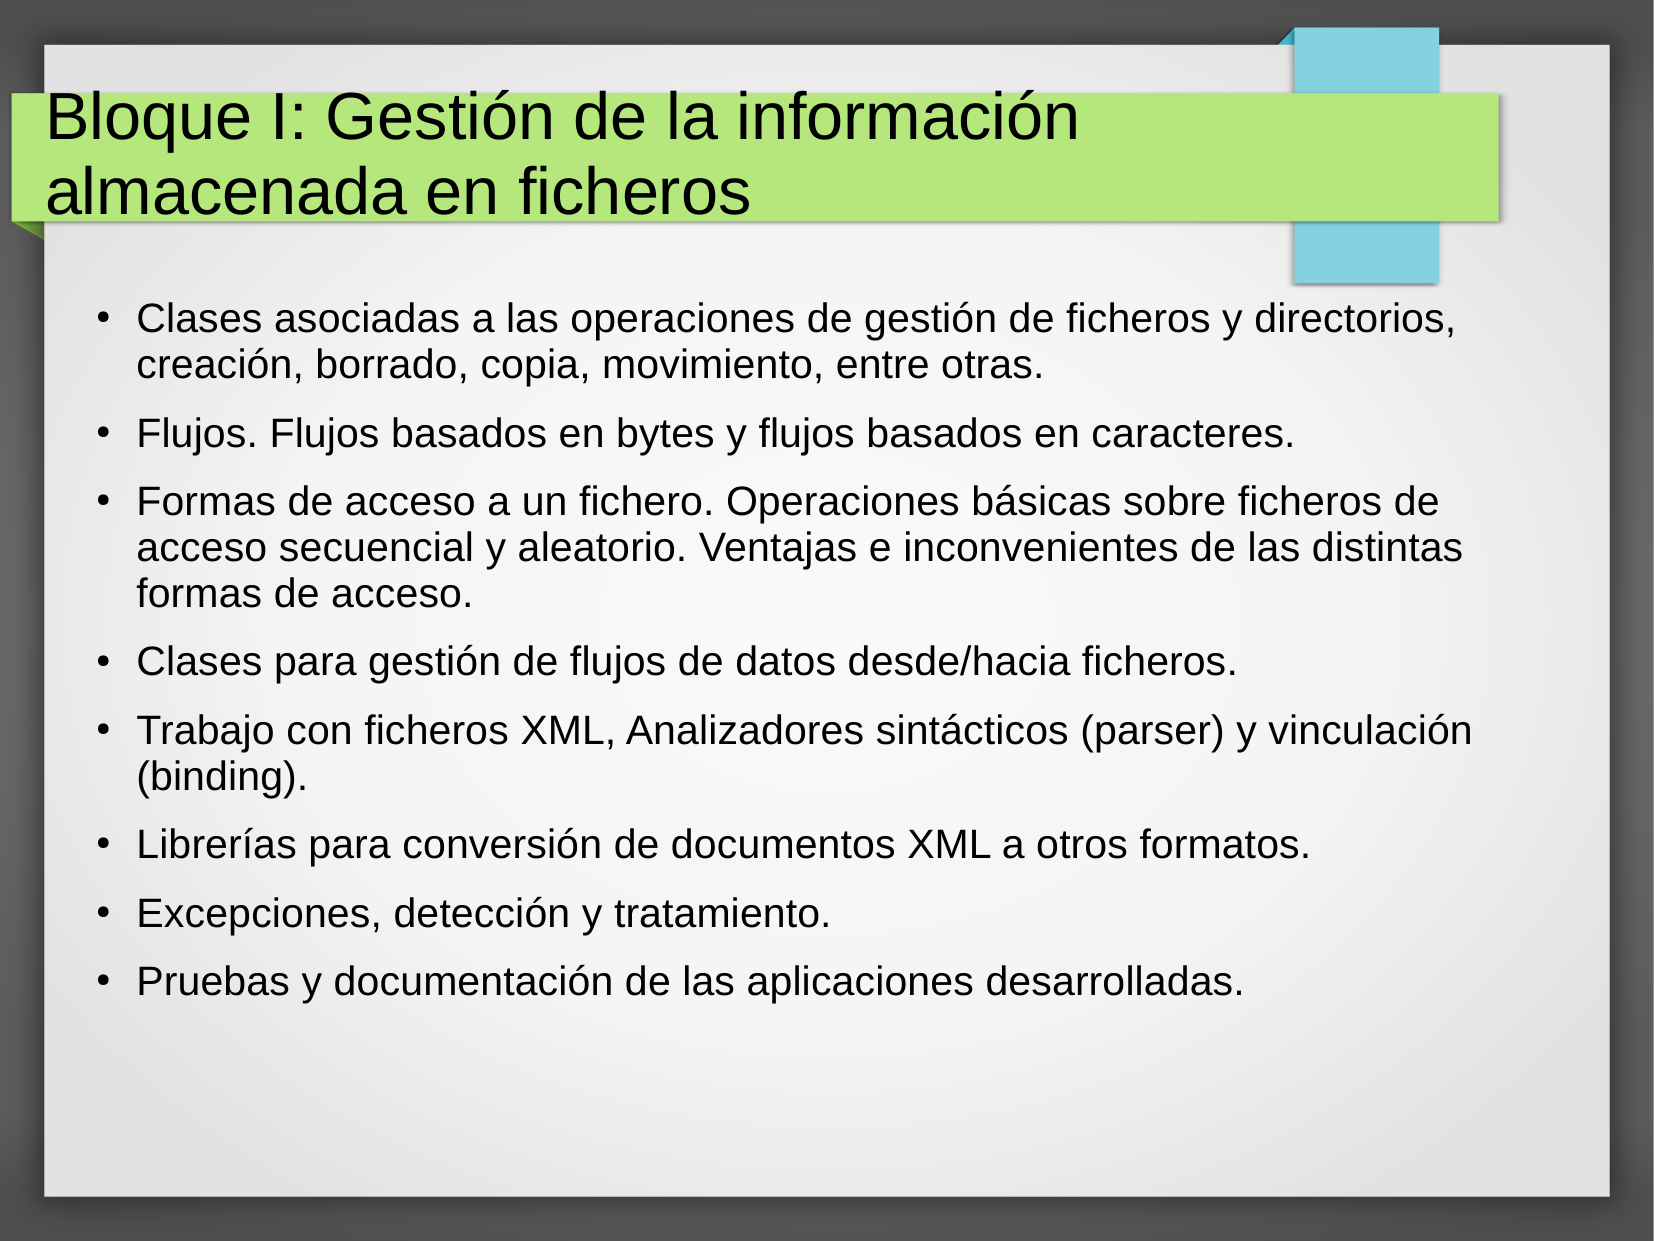

# Bloque I: Gestión de la información almacenada en ficheros
Clases asociadas a las operaciones de gestión de ficheros y directorios, creación, borrado, copia, movimiento, entre otras.
Flujos. Flujos basados en bytes y flujos basados en caracteres.
Formas de acceso a un fichero. Operaciones básicas sobre ficheros de acceso secuencial y aleatorio. Ventajas e inconvenientes de las distintas formas de acceso.
Clases para gestión de flujos de datos desde/hacia ficheros.
Trabajo con ficheros XML, Analizadores sintácticos (parser) y vinculación (binding).
Librerías para conversión de documentos XML a otros formatos.
Excepciones, detección y tratamiento.
Pruebas y documentación de las aplicaciones desarrolladas.